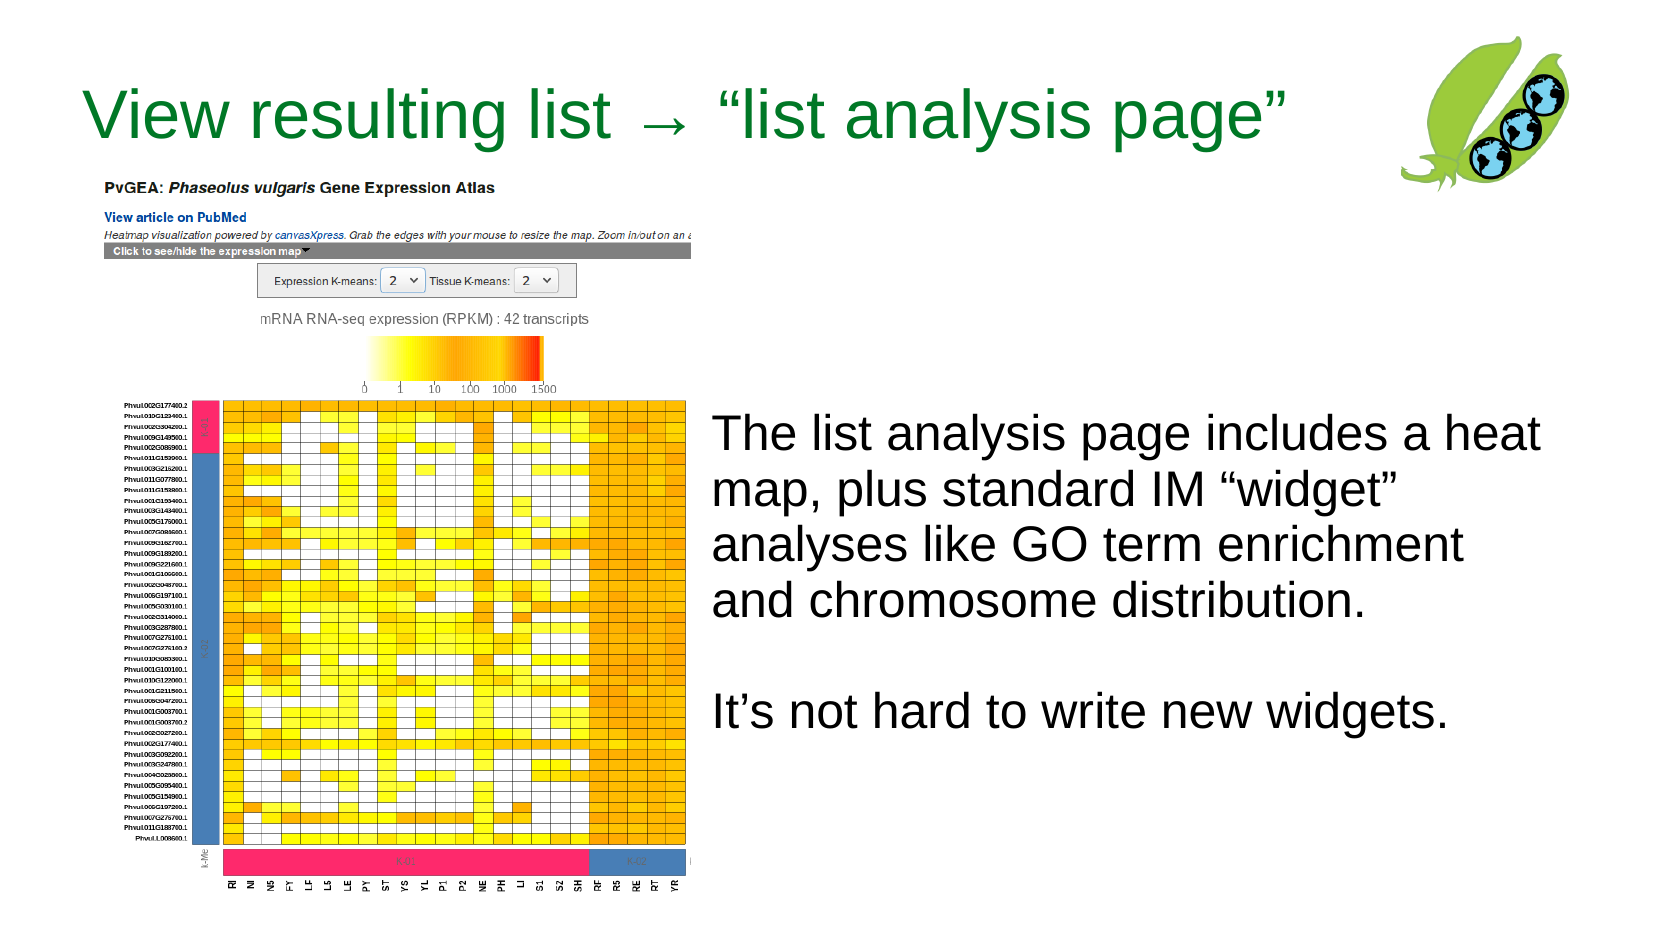

# View resulting list → “list analysis page”
The list analysis page includes a heat map, plus standard IM “widget” analyses like GO term enrichment and chromosome distribution.
It’s not hard to write new widgets.